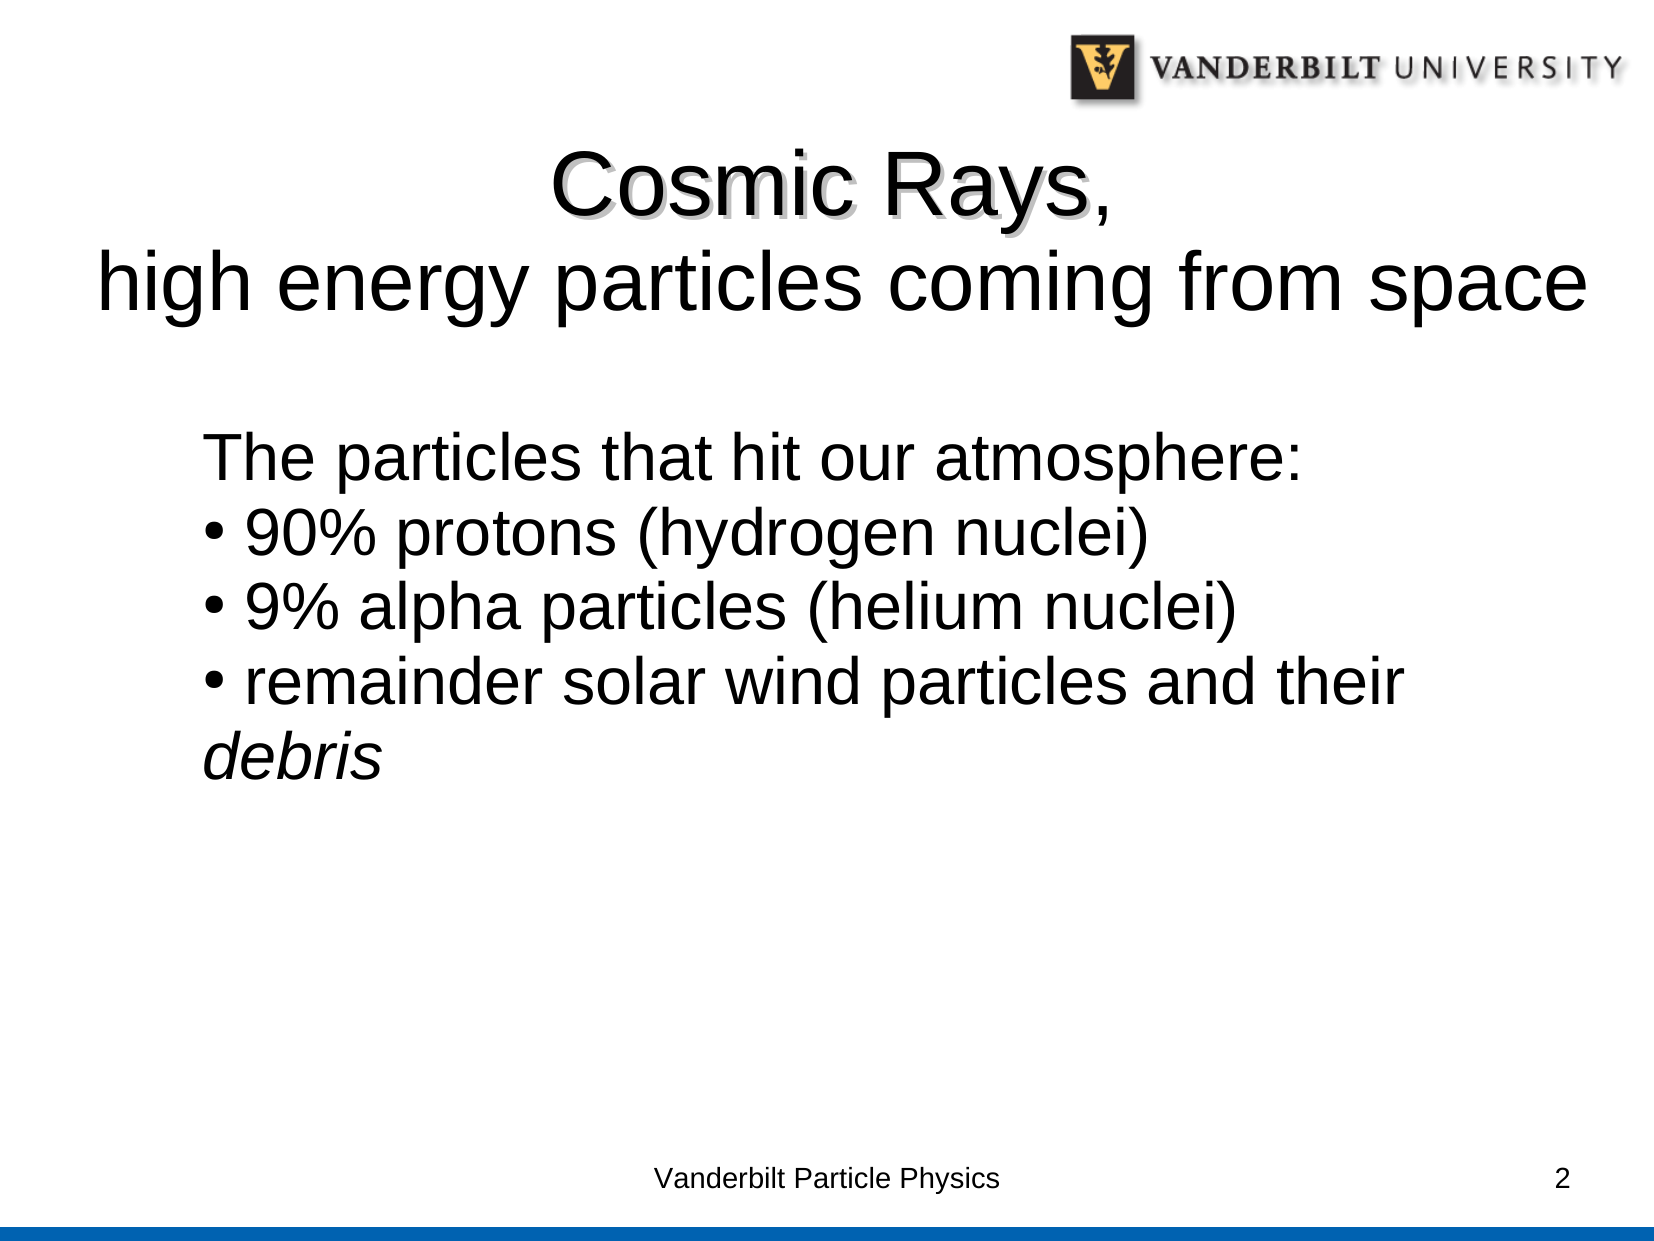

# Cosmic Rays, high energy particles coming from space
The particles that hit our atmosphere:
 90% protons (hydrogen nuclei)
 9% alpha particles (helium nuclei)
 remainder solar wind particles and their
debris
Vanderbilt Particle Physics
2